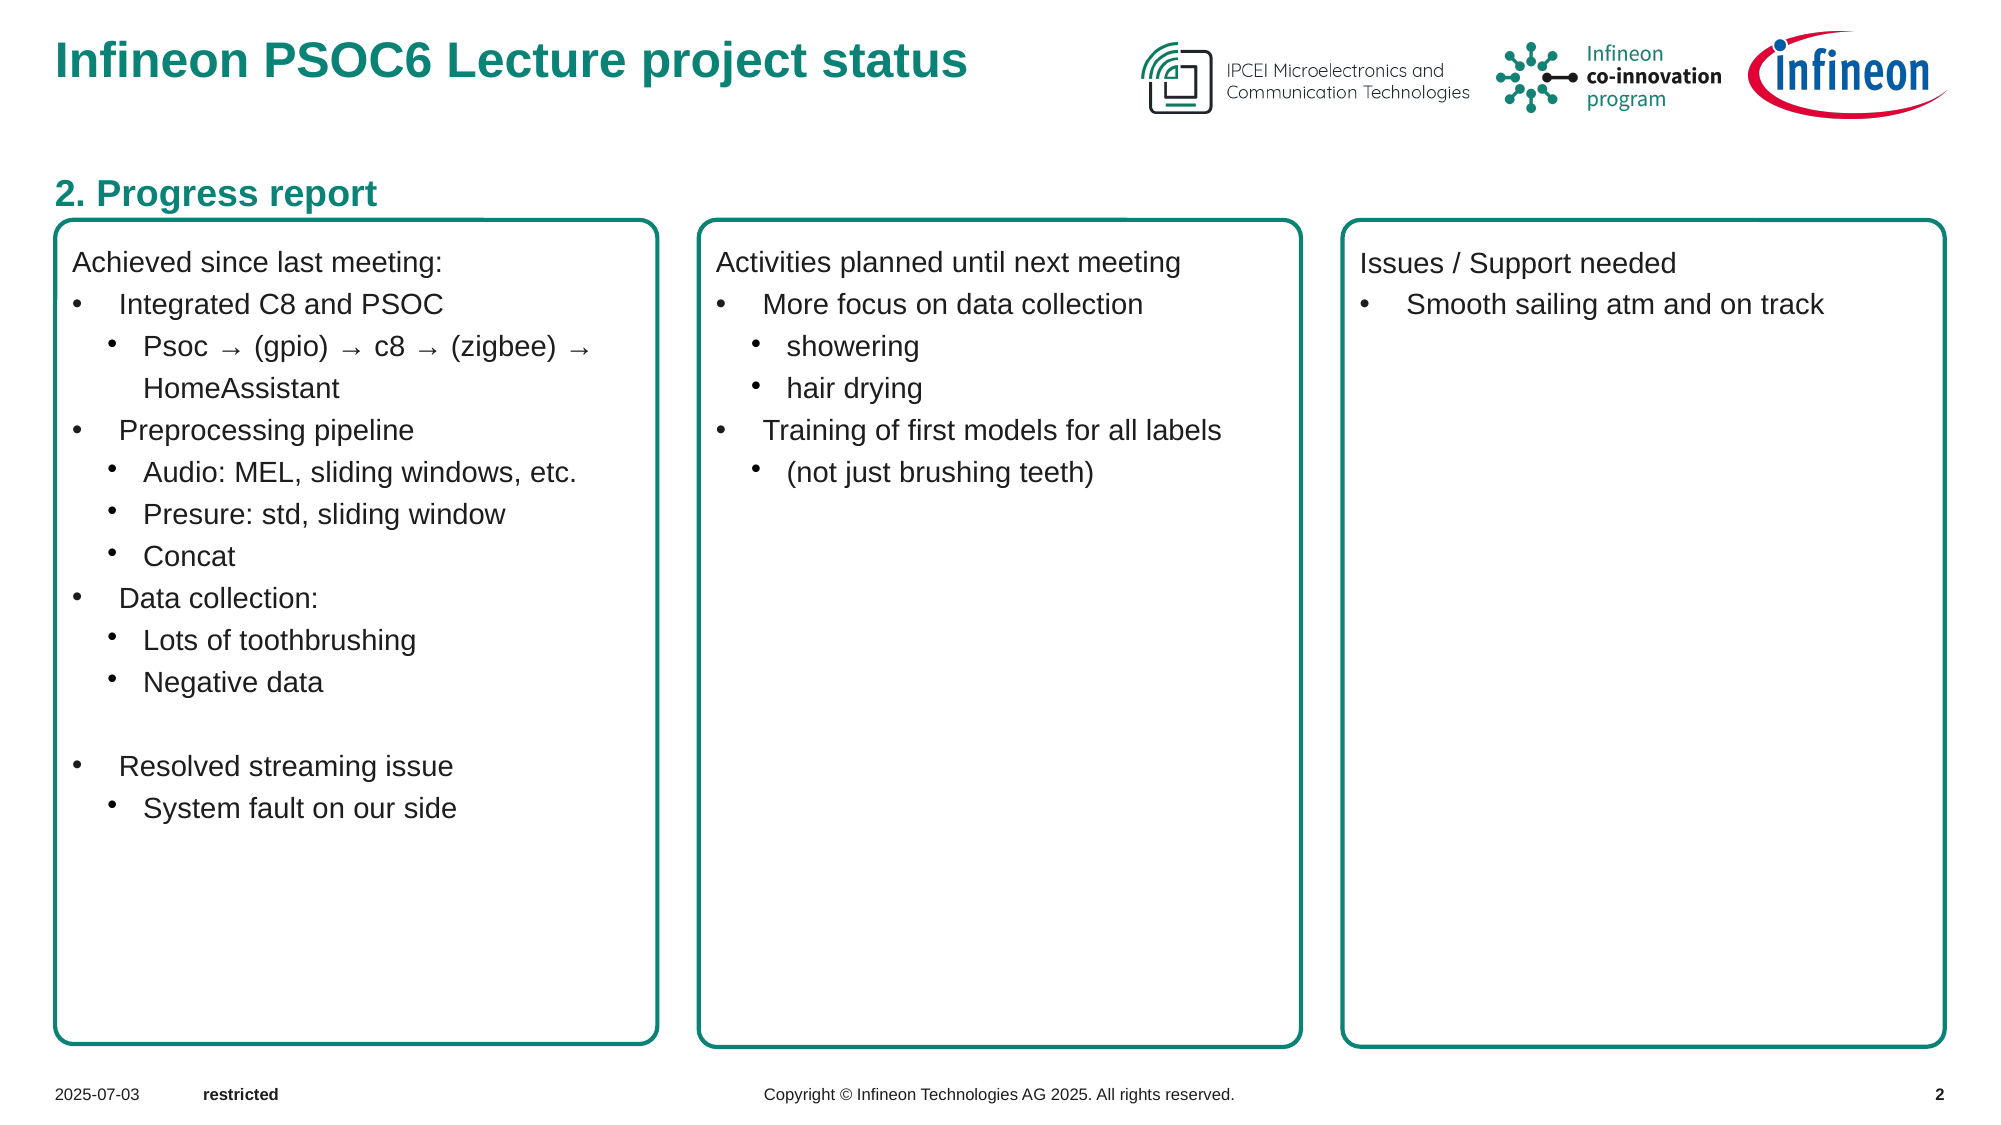

# Infineon PSOC6 Lecture project status
2. Progress report
Achieved since last meeting:
Integrated C8 and PSOC
Psoc → (gpio) → c8 → (zigbee) → HomeAssistant
Preprocessing pipeline
Audio: MEL, sliding windows, etc.
Presure: std, sliding window
Concat
Data collection:
Lots of toothbrushing
Negative data
Resolved streaming issue
System fault on our side
Activities planned until next meeting
More focus on data collection
showering
hair drying
Training of first models for all labels
(not just brushing teeth)
Issues / Support needed
Smooth sailing atm and on track